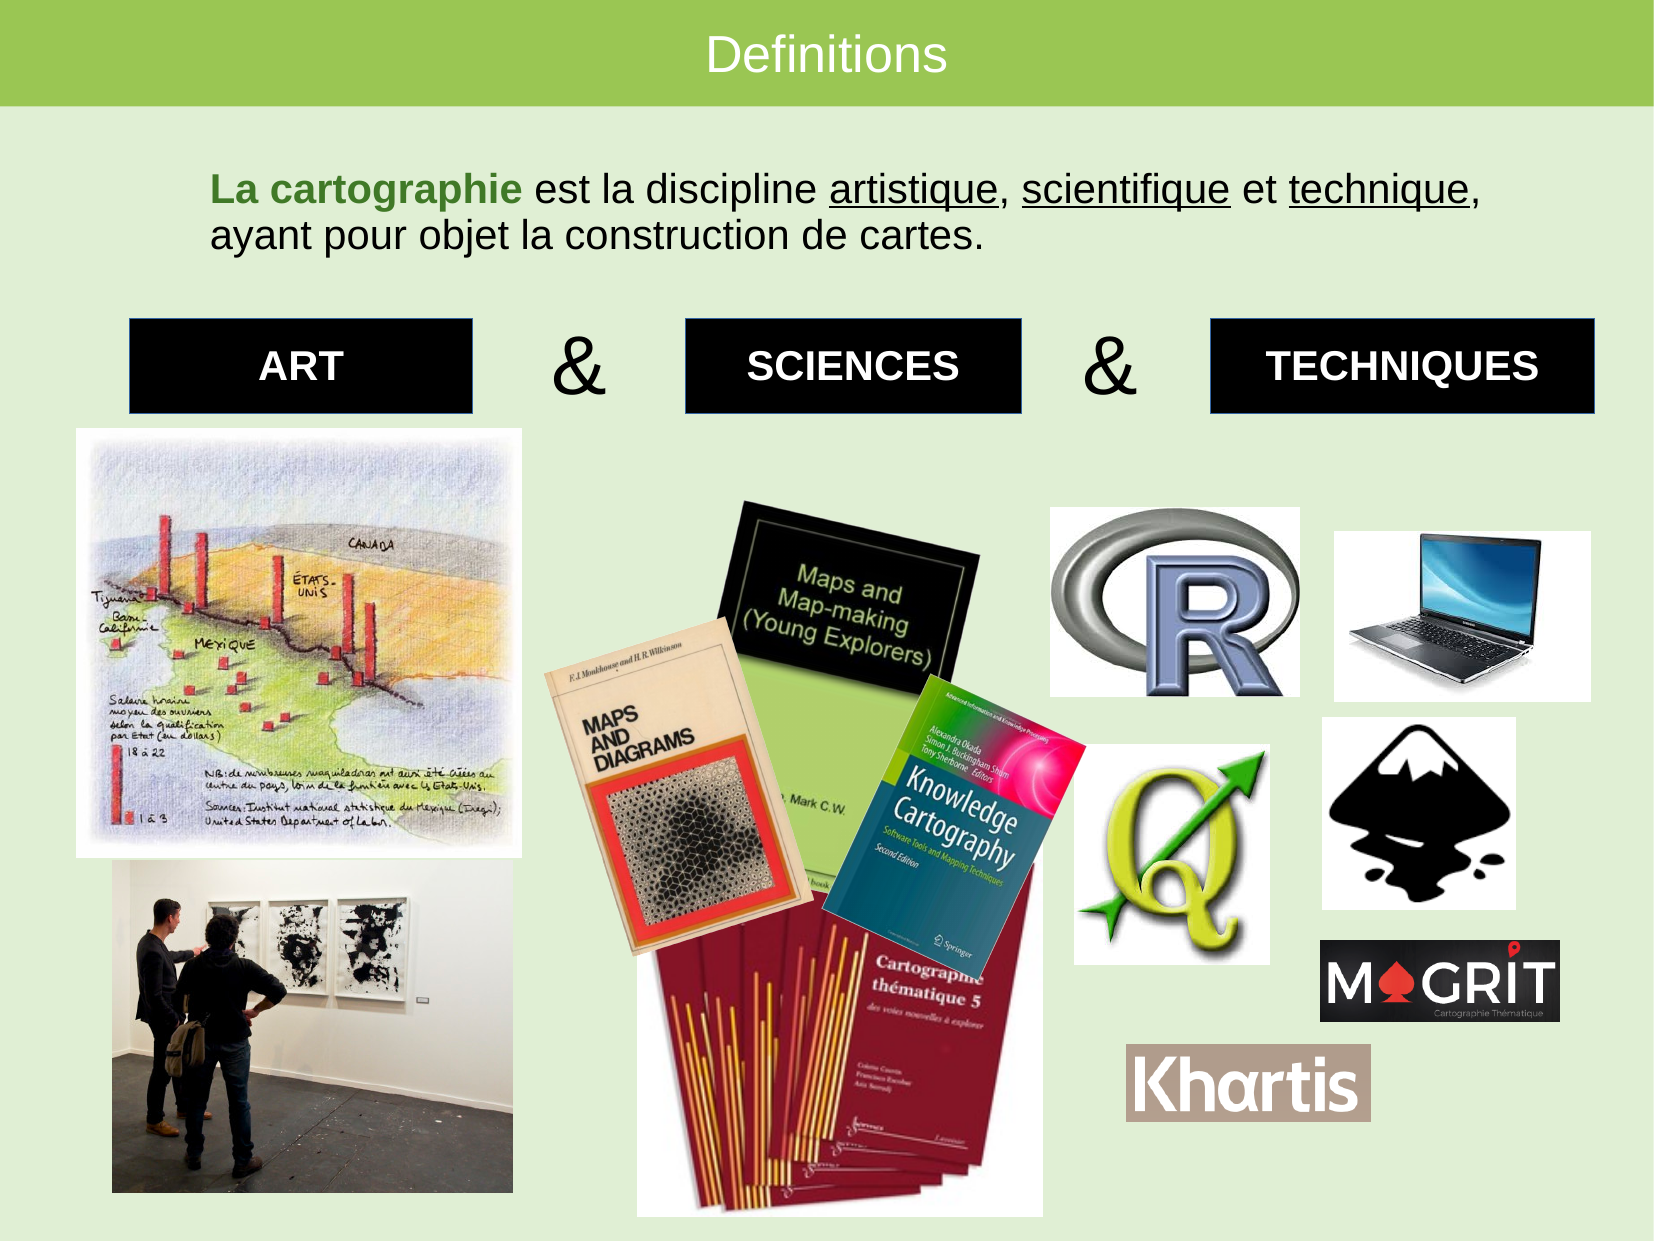

# Definitions
La cartographie est la discipline artistique, scientifique et technique, ayant pour objet la construction de cartes.
&
&
ART
SCIENCES
TECHNIQUES